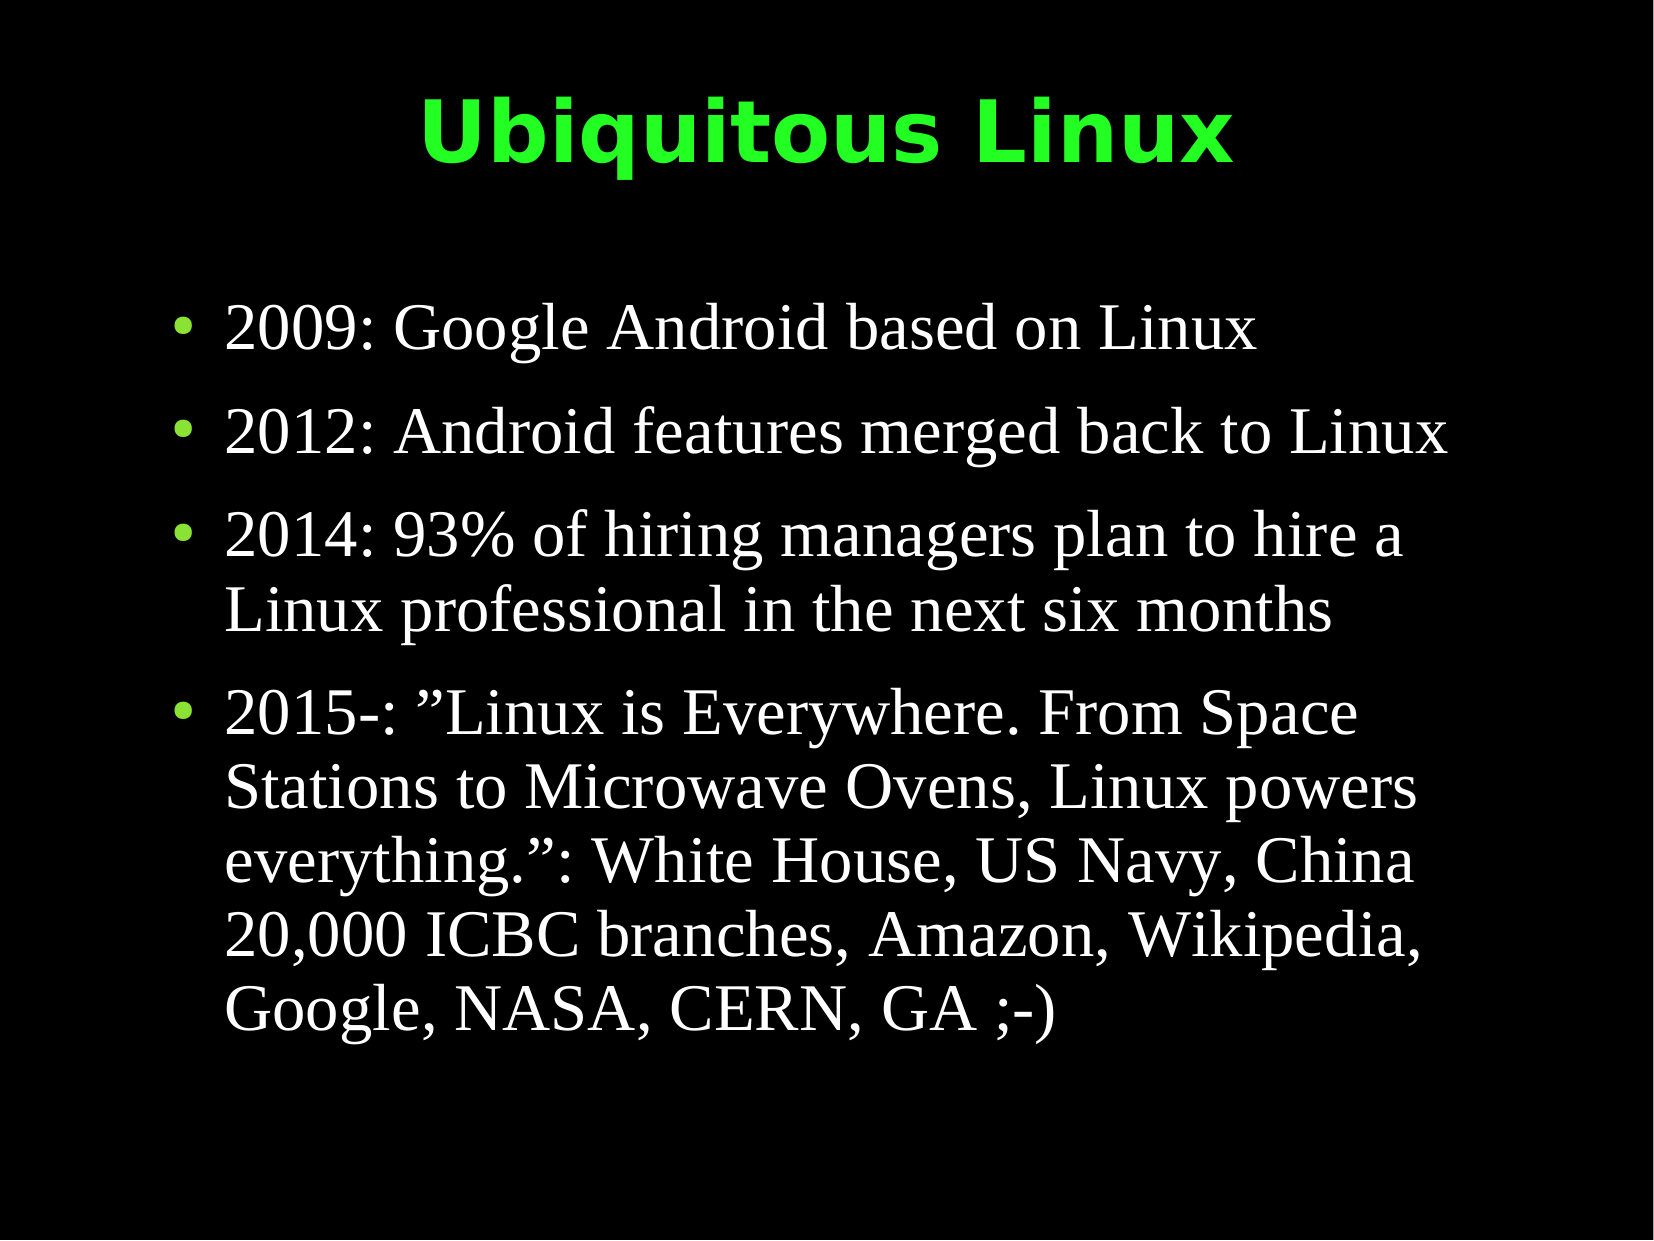

# Ubiquitous Linux
2009: Google Android based on Linux
2012: Android features merged back to Linux
2014: 93% of hiring managers plan to hire a Linux professional in the next six months
2015-: ”Linux is Everywhere. From Space Stations to Microwave Ovens, Linux powers everything.”: White House, US Navy, China 20,000 ICBC branches, Amazon, Wikipedia, Google, NASA, CERN, GA ;-)